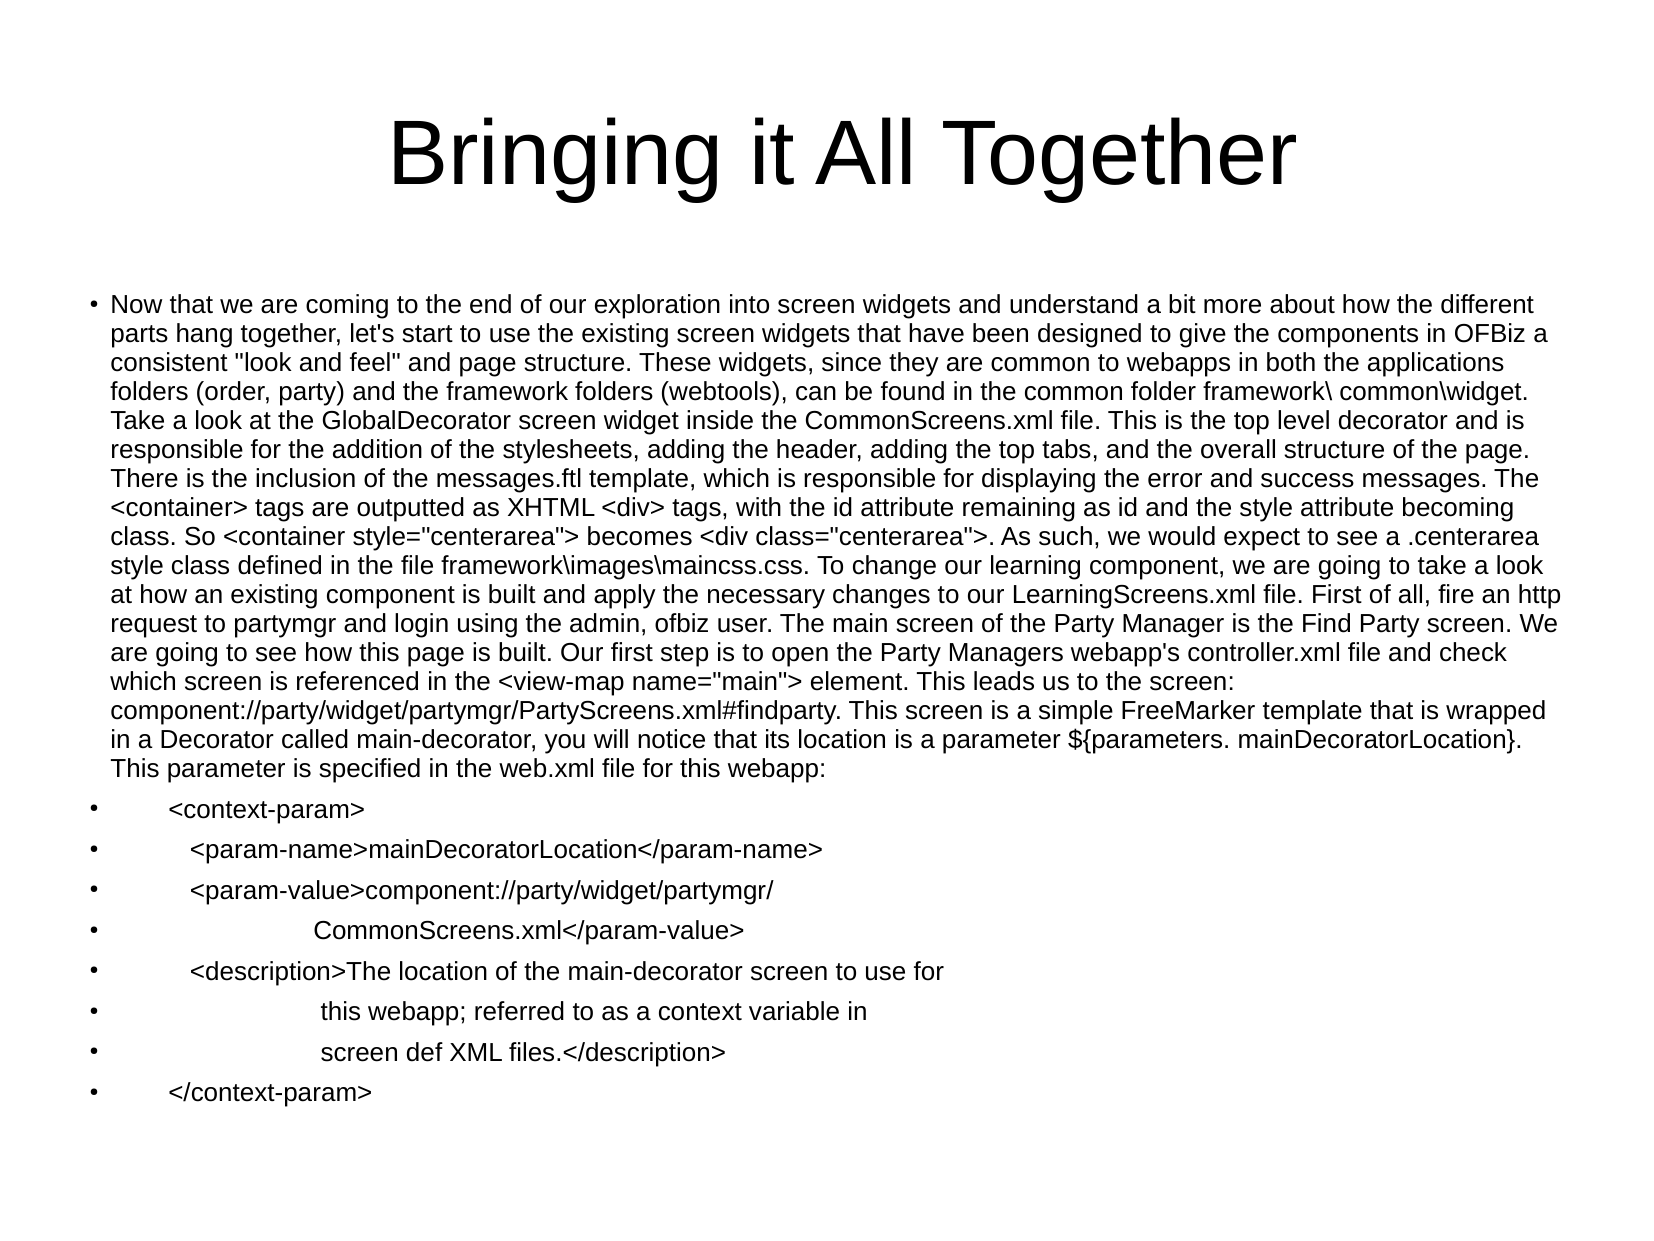

# Bringing it All Together
Now that we are coming to the end of our exploration into screen widgets and understand a bit more about how the different parts hang together, let's start to use the existing screen widgets that have been designed to give the components in OFBiz a consistent "look and feel" and page structure. These widgets, since they are common to webapps in both the applications folders (order, party) and the framework folders (webtools), can be found in the common folder framework\ common\widget. Take a look at the GlobalDecorator screen widget inside the CommonScreens.xml file. This is the top level decorator and is responsible for the addition of the stylesheets, adding the header, adding the top tabs, and the overall structure of the page. There is the inclusion of the messages.ftl template, which is responsible for displaying the error and success messages. The <container> tags are outputted as XHTML <div> tags, with the id attribute remaining as id and the style attribute becoming class. So <container style="centerarea"> becomes <div class="centerarea">. As such, we would expect to see a .centerarea style class defined in the file framework\images\maincss.css. To change our learning component, we are going to take a look at how an existing component is built and apply the necessary changes to our LearningScreens.xml file. First of all, fire an http request to partymgr and login using the admin, ofbiz user. The main screen of the Party Manager is the Find Party screen. We are going to see how this page is built. Our first step is to open the Party Managers webapp's controller.xml file and check which screen is referenced in the <view-map name="main"> element. This leads us to the screen: component://party/widget/partymgr/PartyScreens.xml#findparty. This screen is a simple FreeMarker template that is wrapped in a Decorator called main-decorator, you will notice that its location is a parameter ${parameters. mainDecoratorLocation}. This parameter is specified in the web.xml file for this webapp:
 <context-param>
 <param-name>mainDecoratorLocation</param-name>
 <param-value>component://party/widget/partymgr/
 CommonScreens.xml</param-value>
 <description>The location of the main-decorator screen to use for
 this webapp; referred to as a context variable in
 screen def XML files.</description>
 </context-param>